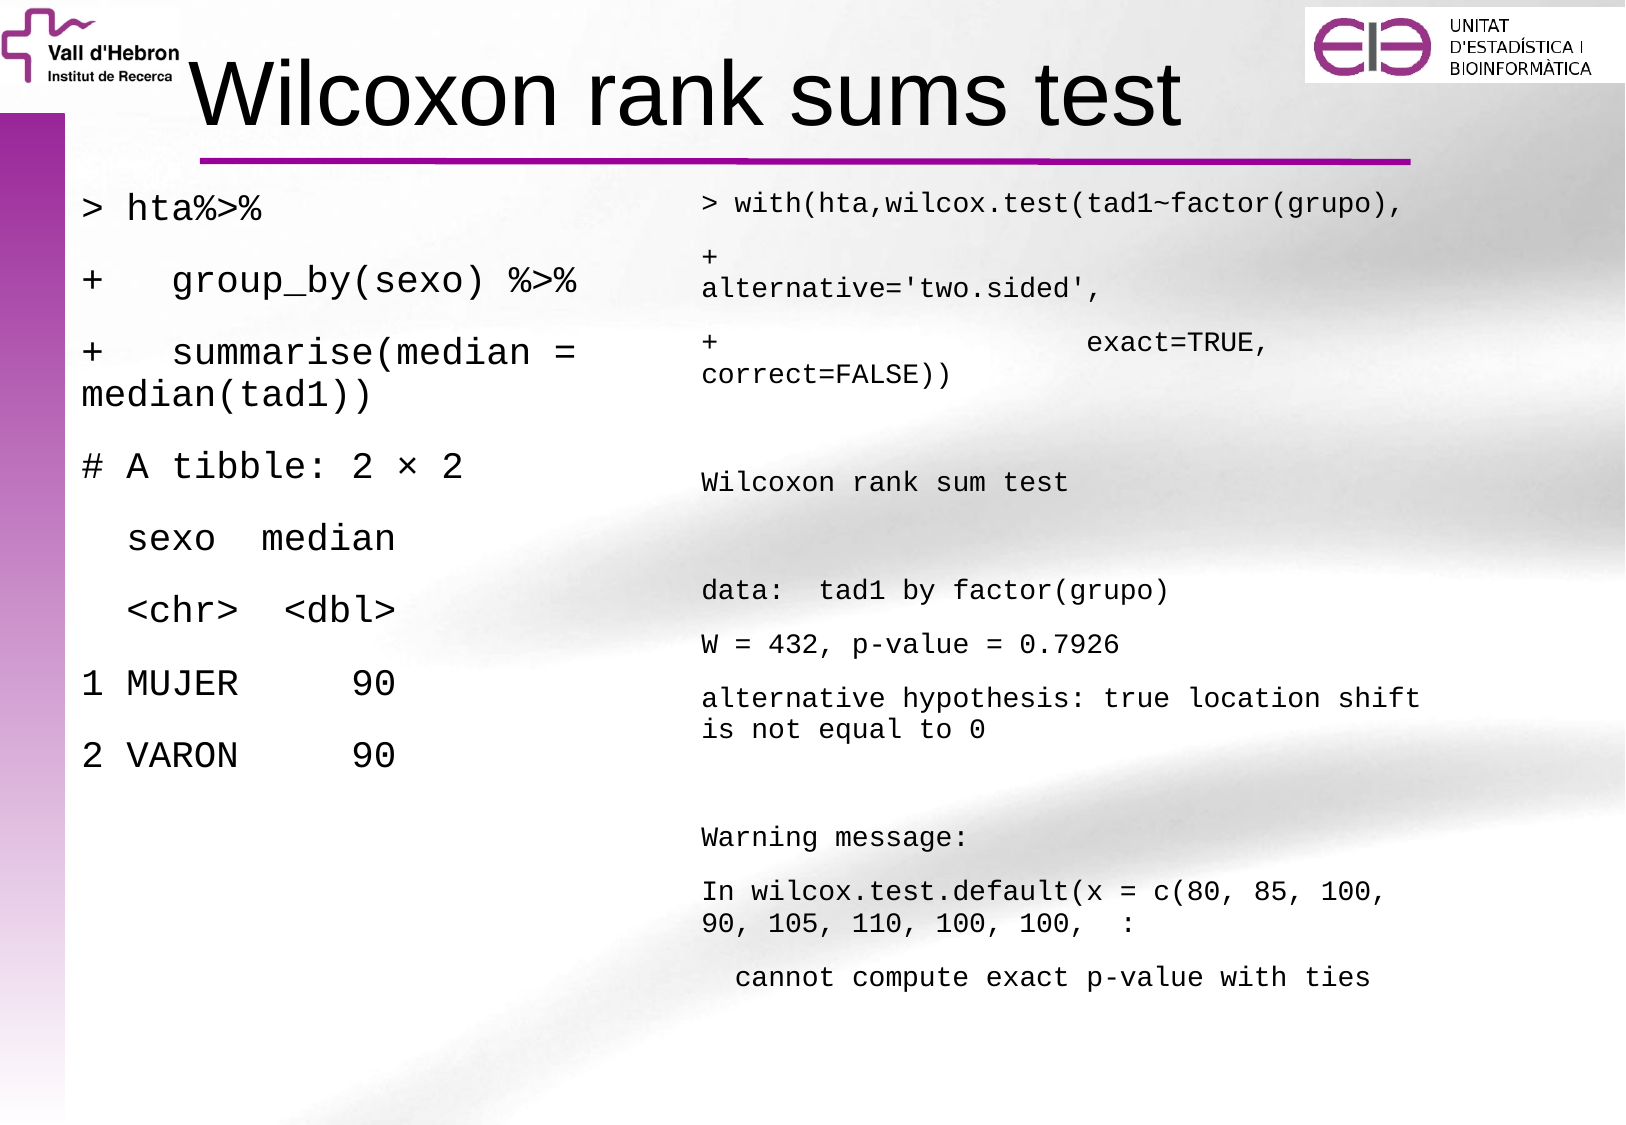

# Wilcoxon rank sums test
> hta%>%
+ group_by(sexo) %>%
+ summarise(median = median(tad1))
# A tibble: 2 × 2
 sexo median
 <chr> <dbl>
1 MUJER 90
2 VARON 90
> with(hta,wilcox.test(tad1~factor(grupo),
+ alternative='two.sided',
+ exact=TRUE, correct=FALSE))
Wilcoxon rank sum test
data: tad1 by factor(grupo)
W = 432, p-value = 0.7926
alternative hypothesis: true location shift is not equal to 0
Warning message:
In wilcox.test.default(x = c(80, 85, 100, 90, 105, 110, 100, 100, :
 cannot compute exact p-value with ties